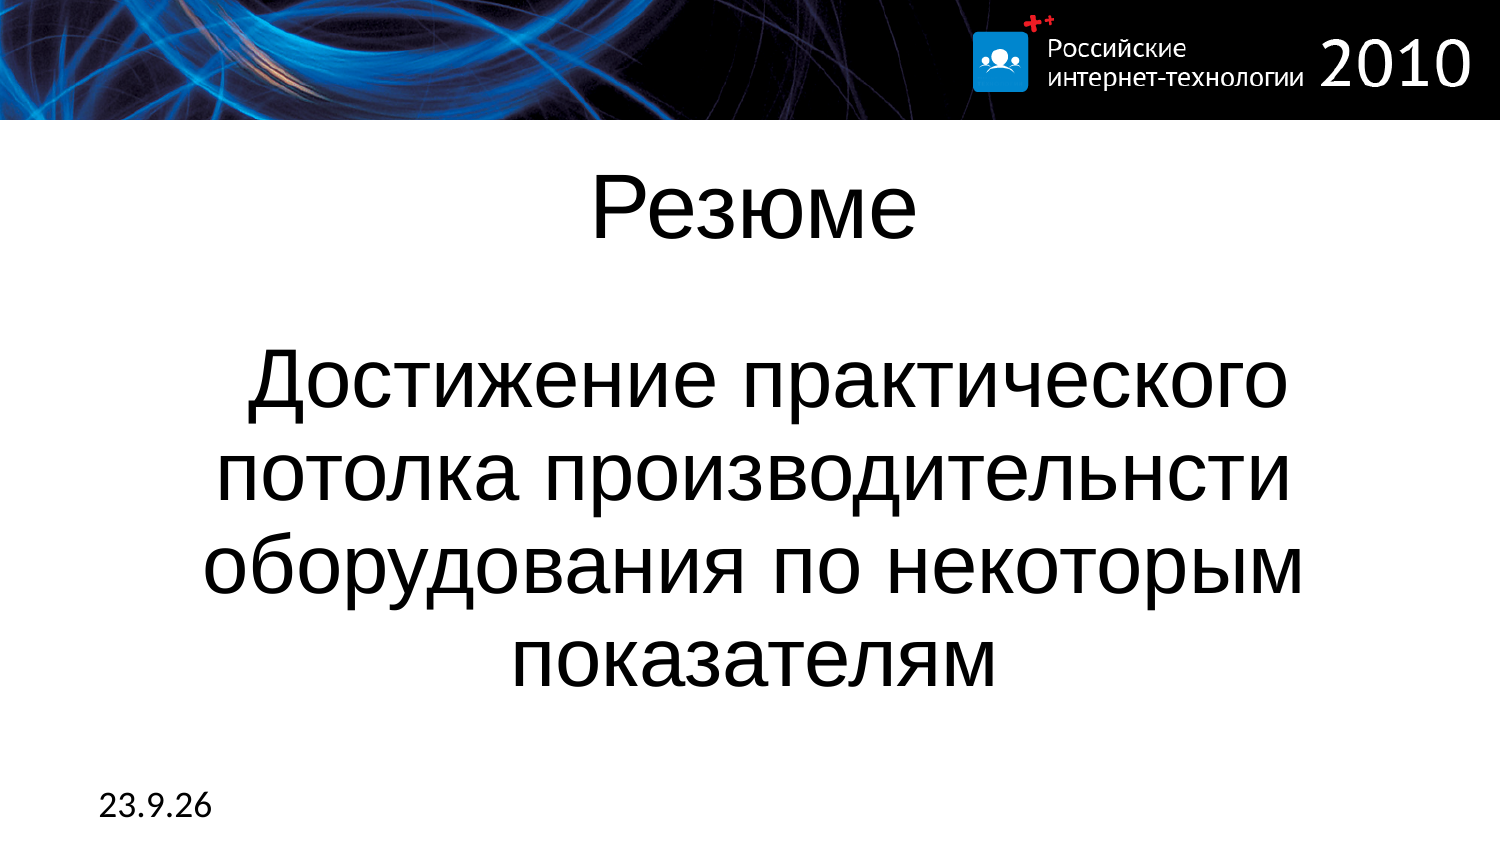

# Резюме
Достижение практического потолка производительнсти оборудования по некоторым показателям